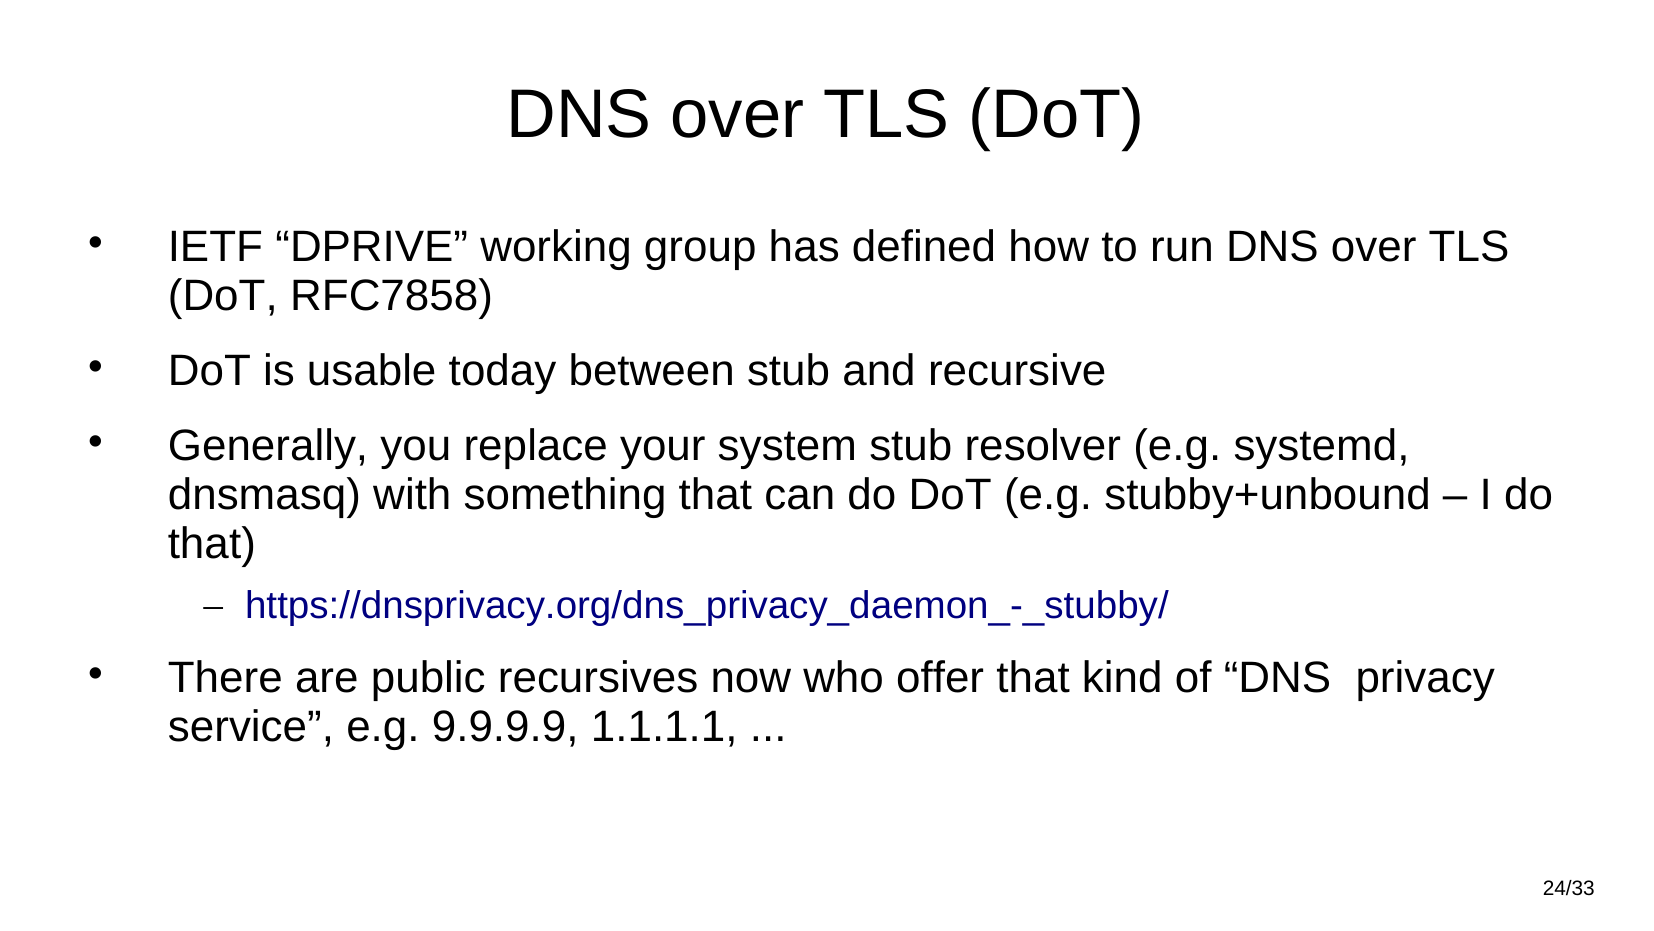

# DNS over TLS (DoT)
IETF “DPRIVE” working group has defined how to run DNS over TLS (DoT, RFC7858)
DoT is usable today between stub and recursive
Generally, you replace your system stub resolver (e.g. systemd, dnsmasq) with something that can do DoT (e.g. stubby+unbound – I do that)
https://dnsprivacy.org/dns_privacy_daemon_-_stubby/
There are public recursives now who offer that kind of “DNS privacy service”, e.g. 9.9.9.9, 1.1.1.1, ...